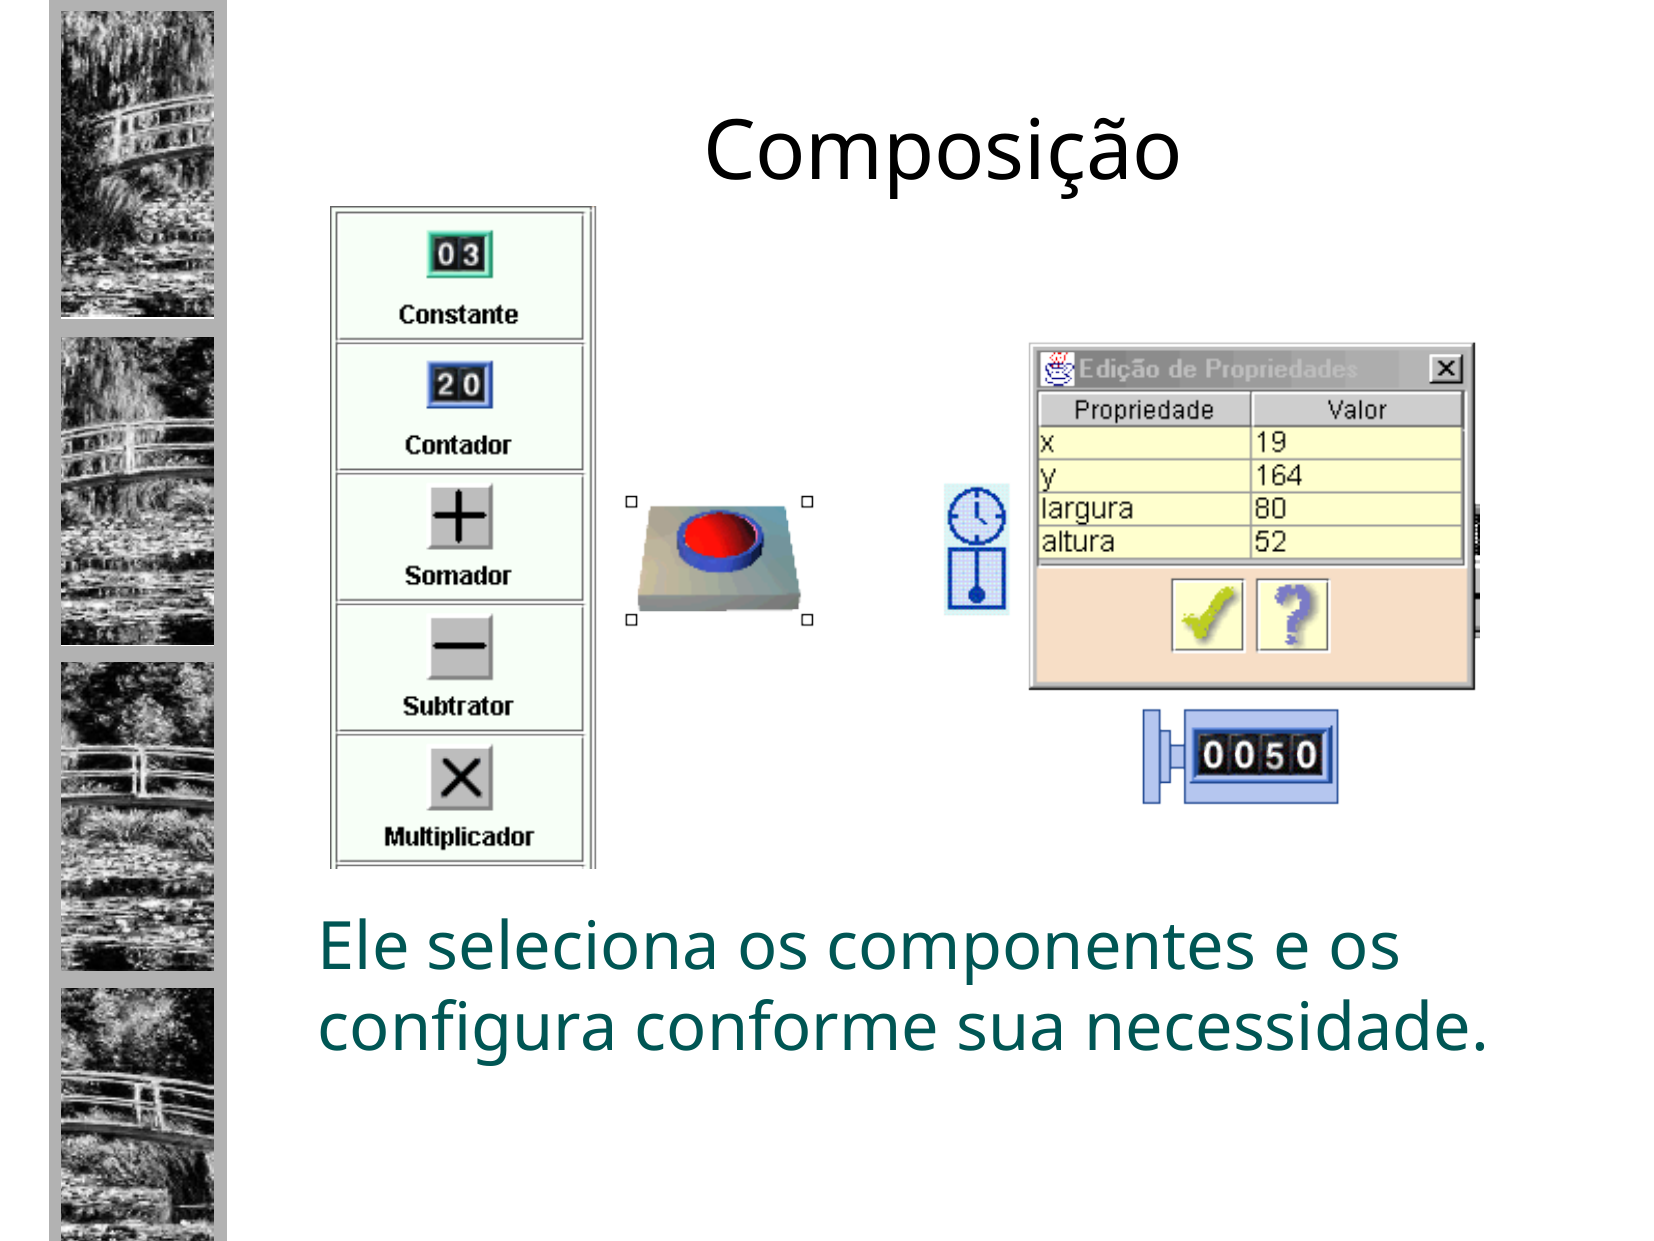

# Composição
Ele seleciona os componentes e os configura conforme sua necessidade.